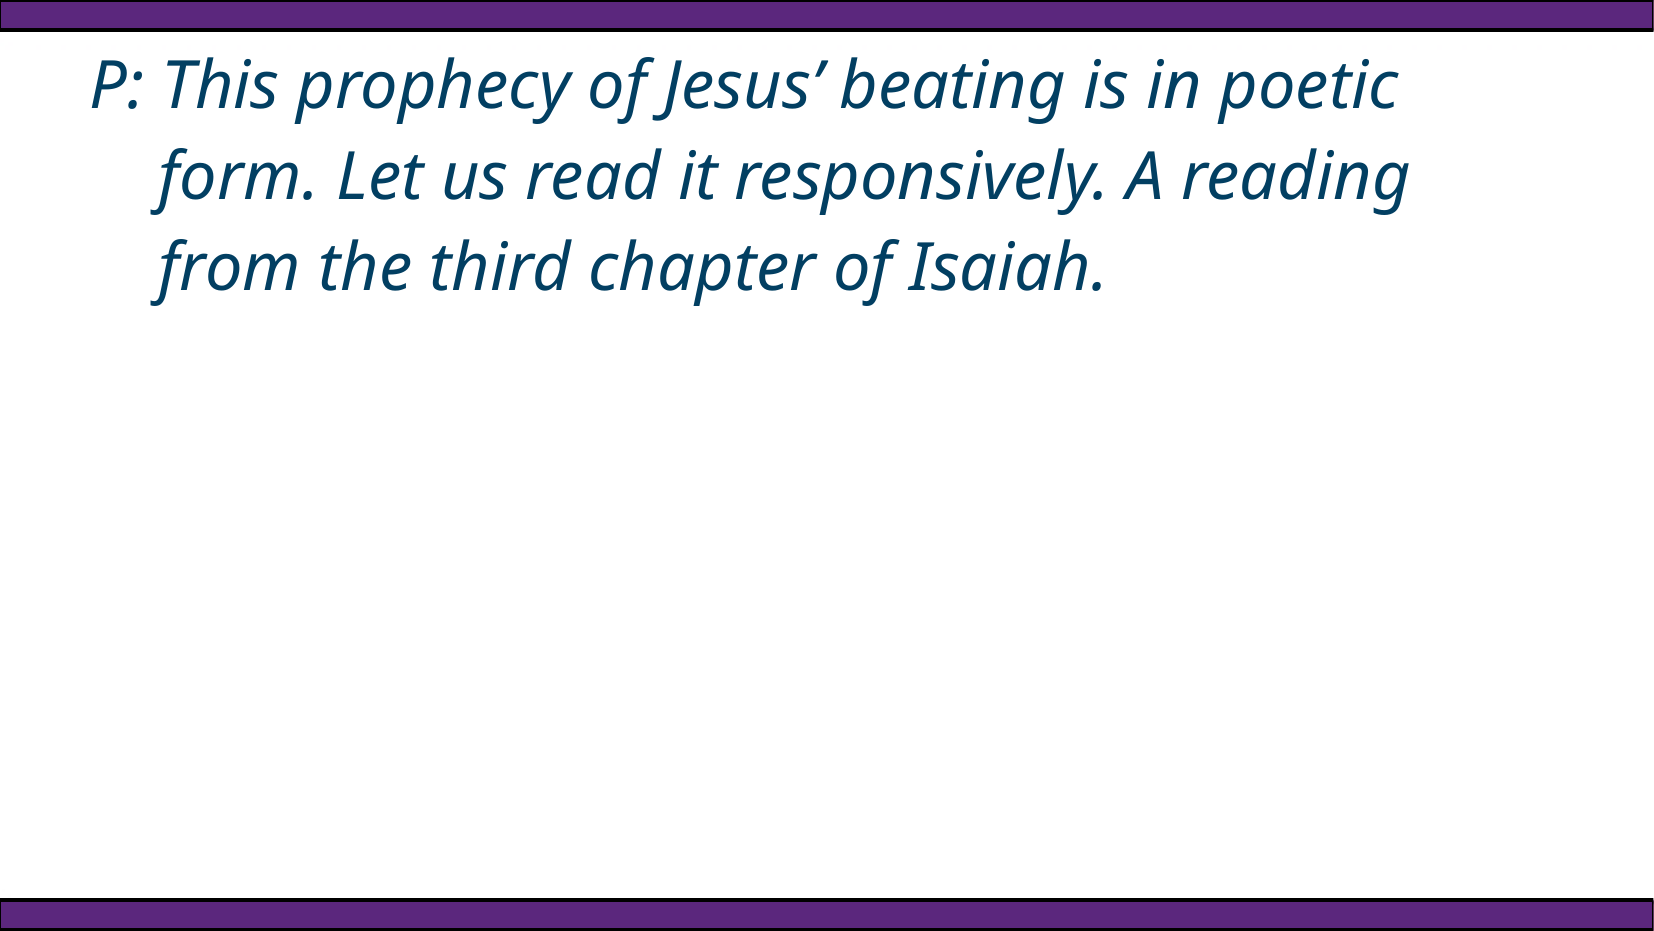

P: This prophecy of Jesus’ beating is in poetic
 form. Let us read it responsively. A reading
 from the third chapter of Isaiah.